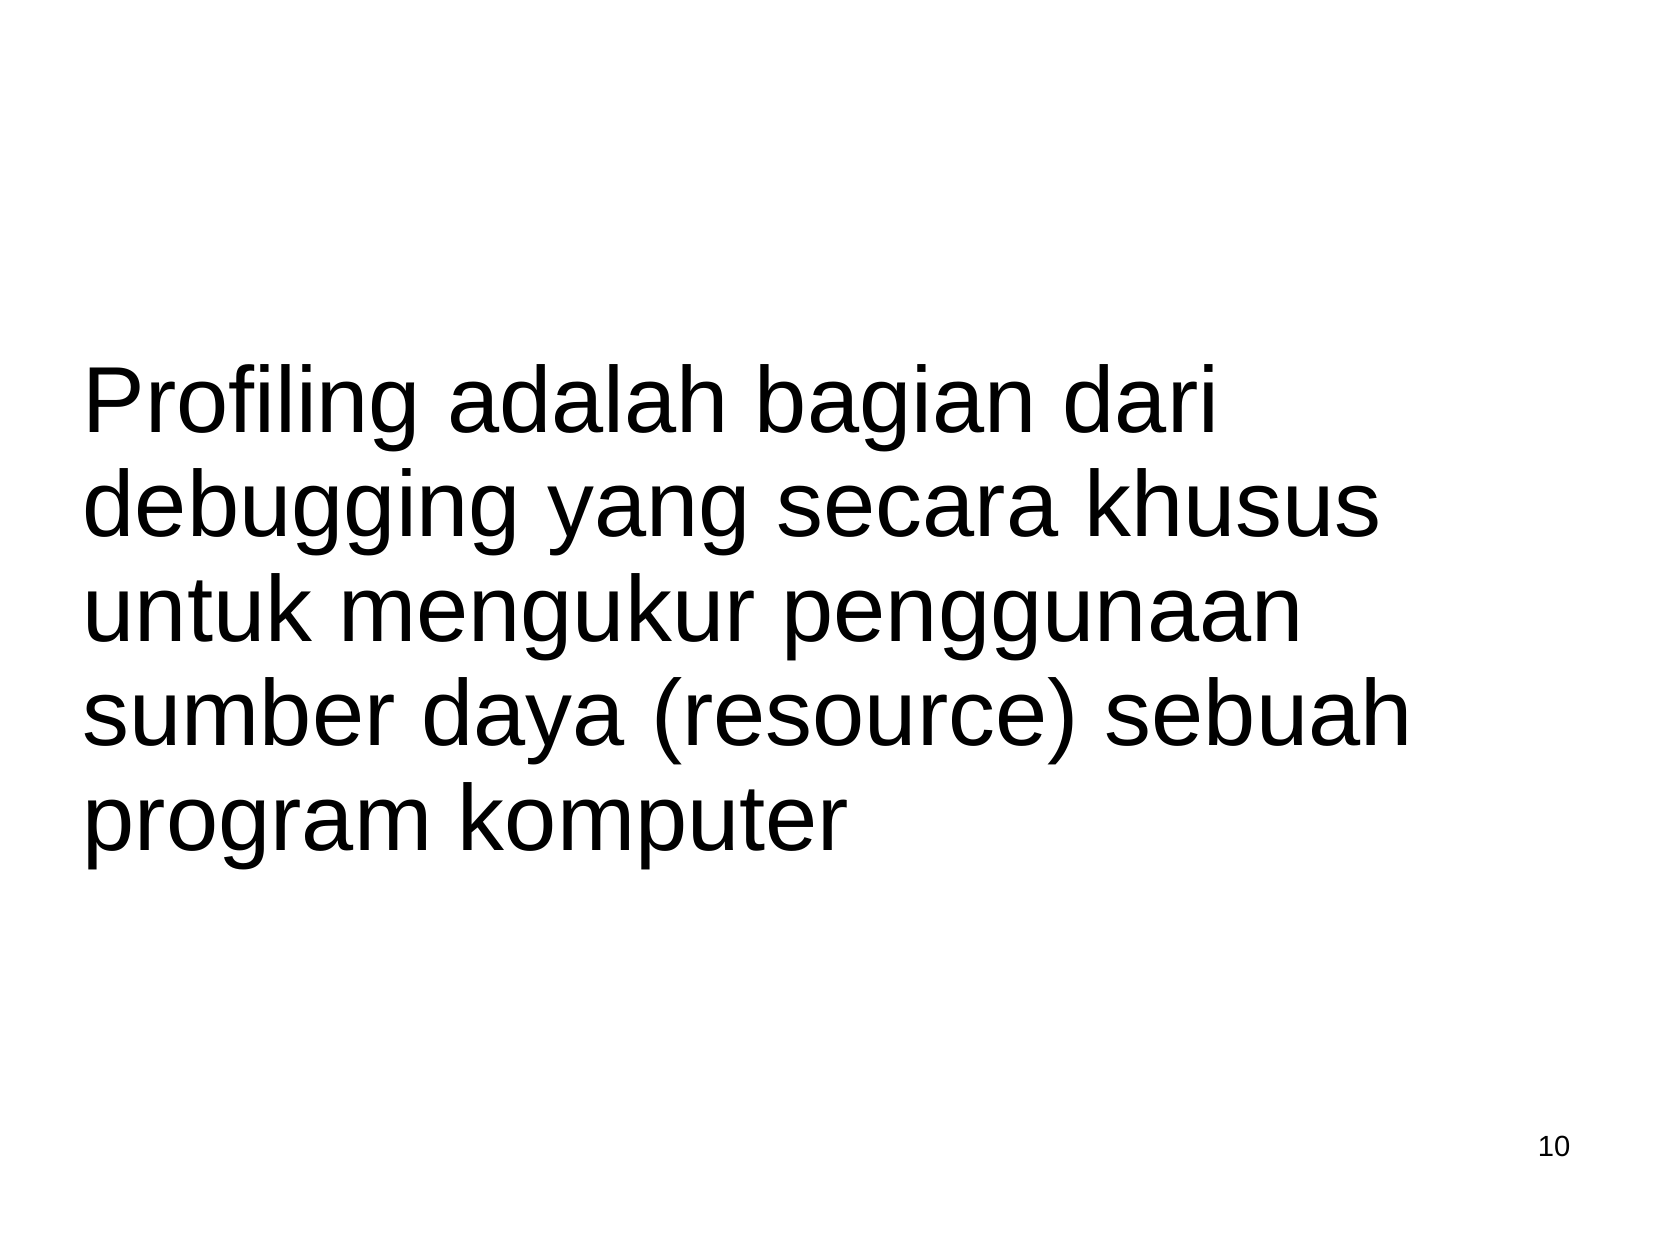

# Profiling adalah bagian dari debugging yang secara khusus untuk mengukur penggunaan sumber daya (resource) sebuah program komputer
10